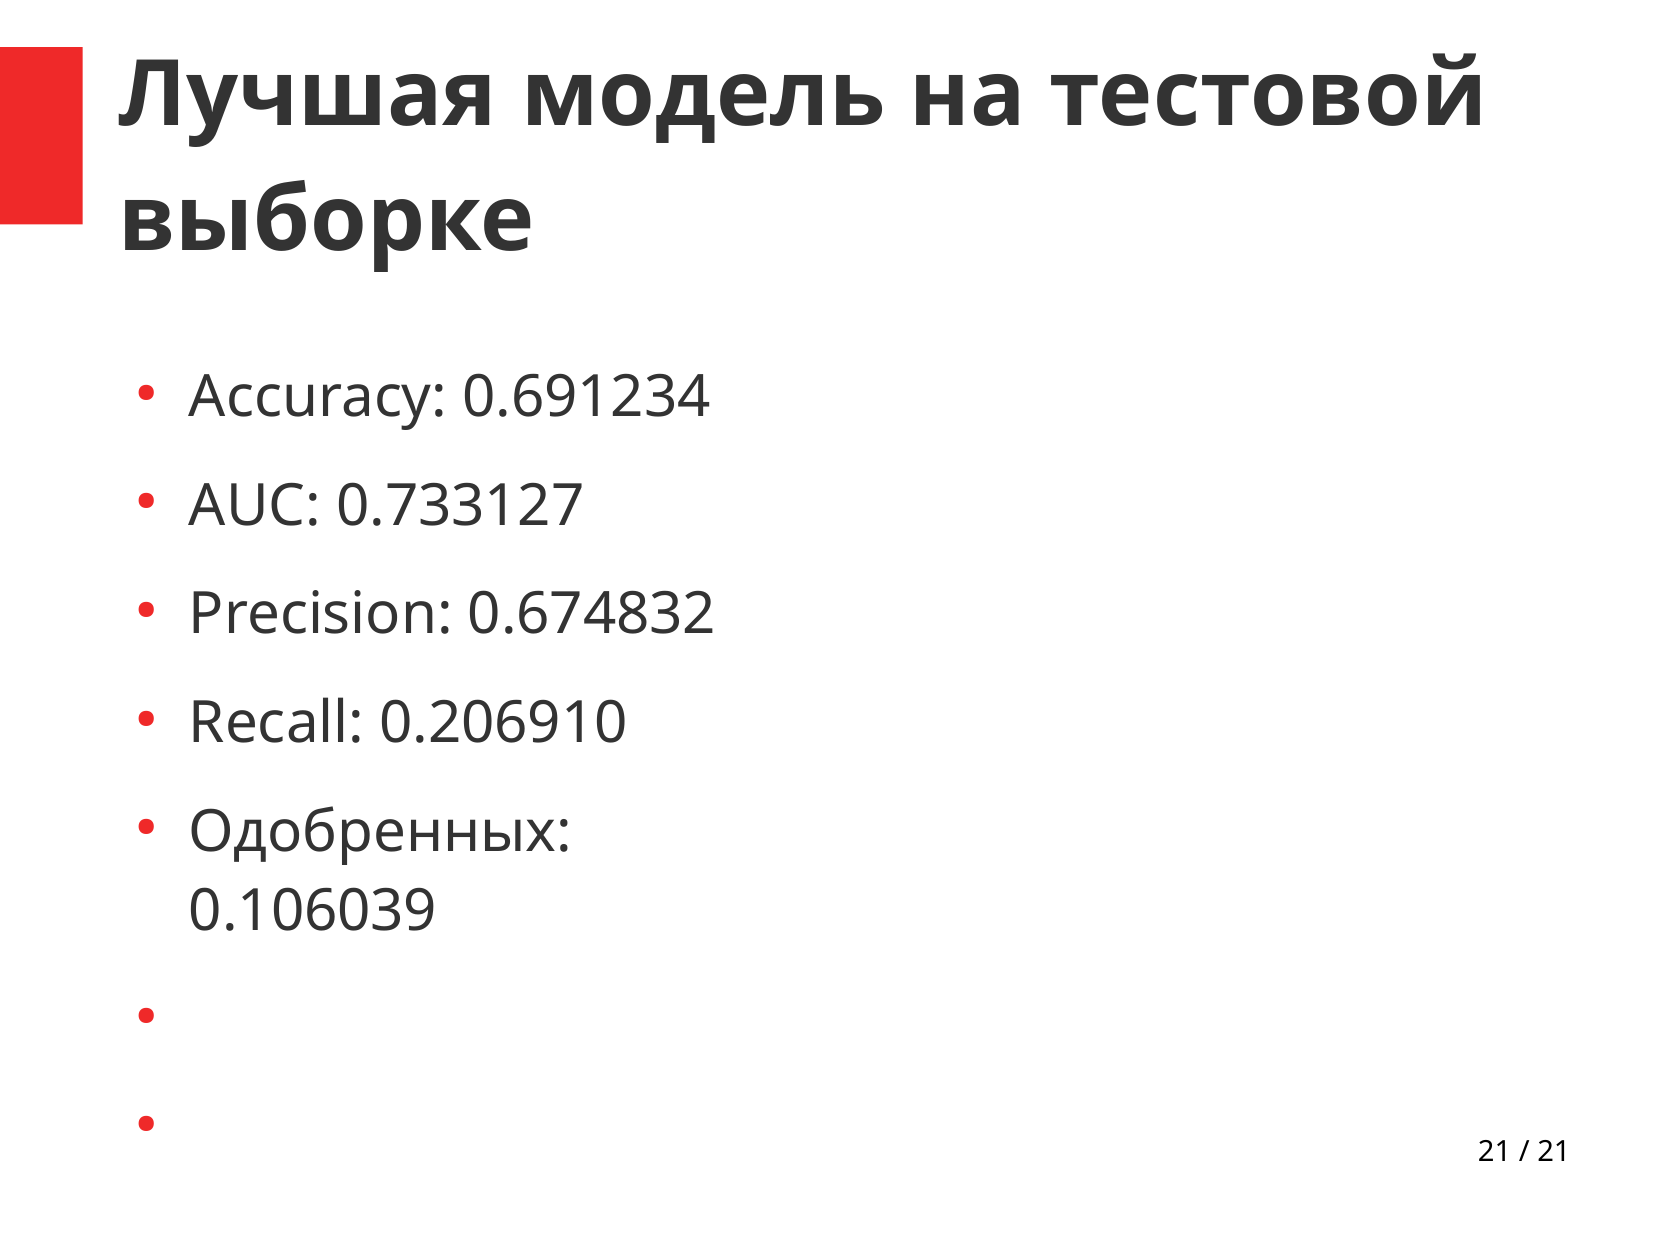

# Лучшая модель на тестовой выборке
Accuracy: 0.691234
AUC: 0.733127
Precision: 0.674832
Recall: 0.206910
Одобренных: 0.106039
21